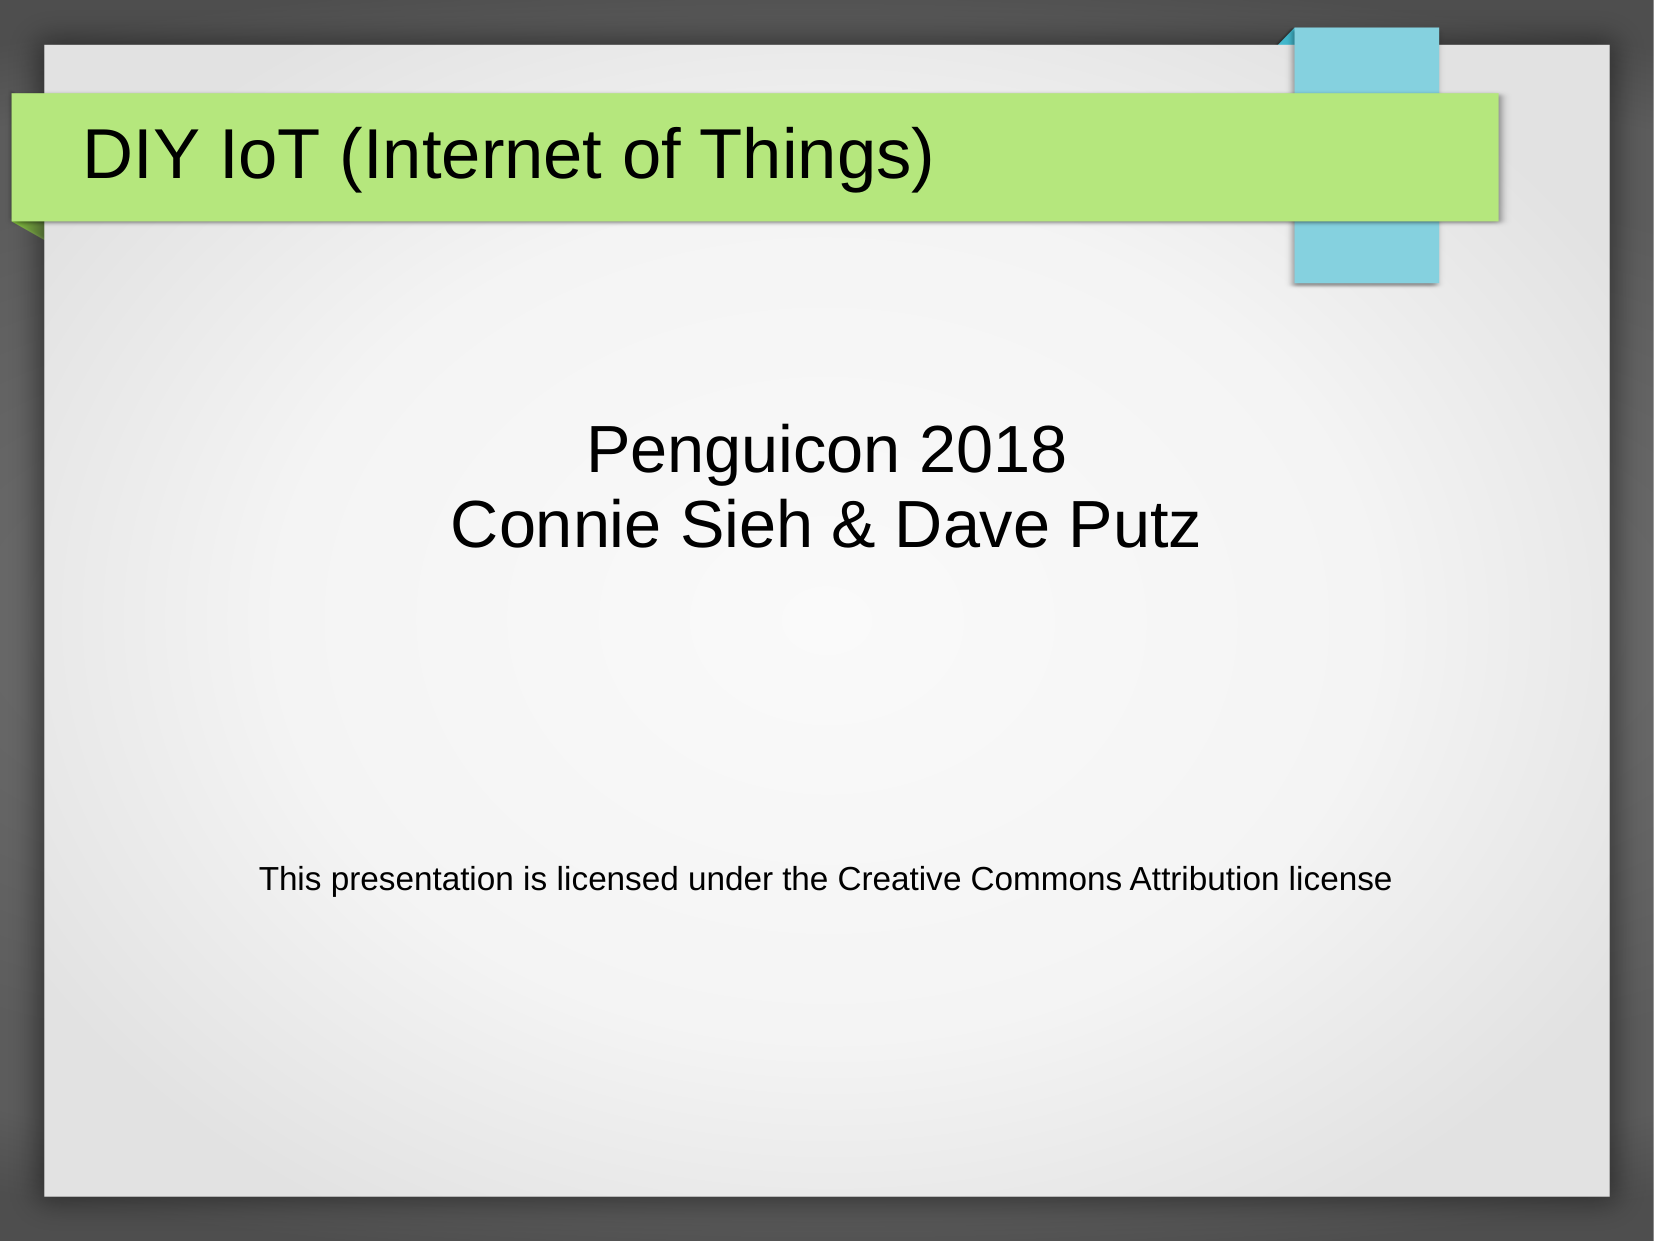

# DIY IoT (Internet of Things)
Penguicon 2018
Connie Sieh & Dave Putz
This presentation is licensed under the Creative Commons Attribution license